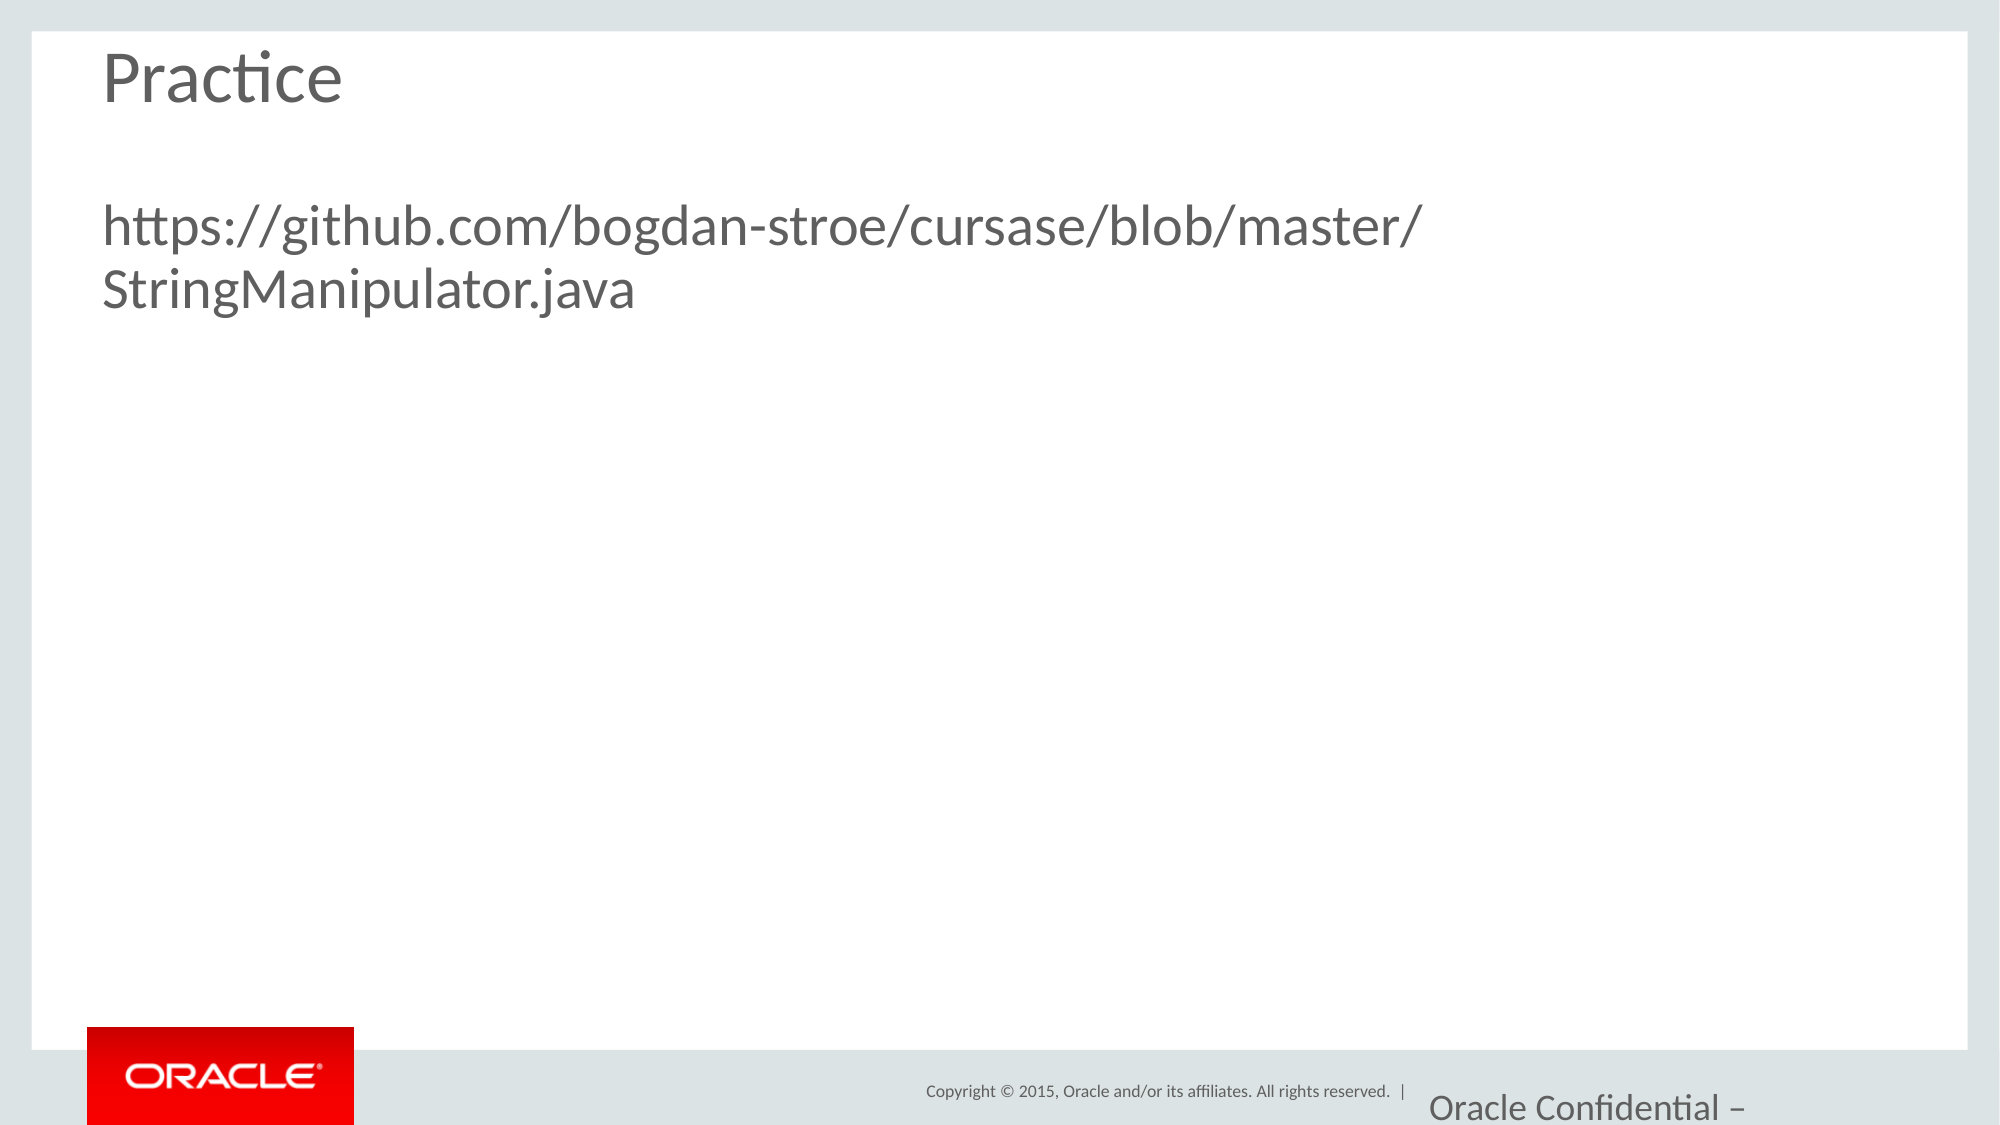

# Practice
https://github.com/bogdan-stroe/cursase/blob/master/StringManipulator.java
Oracle Confidential – Restricted